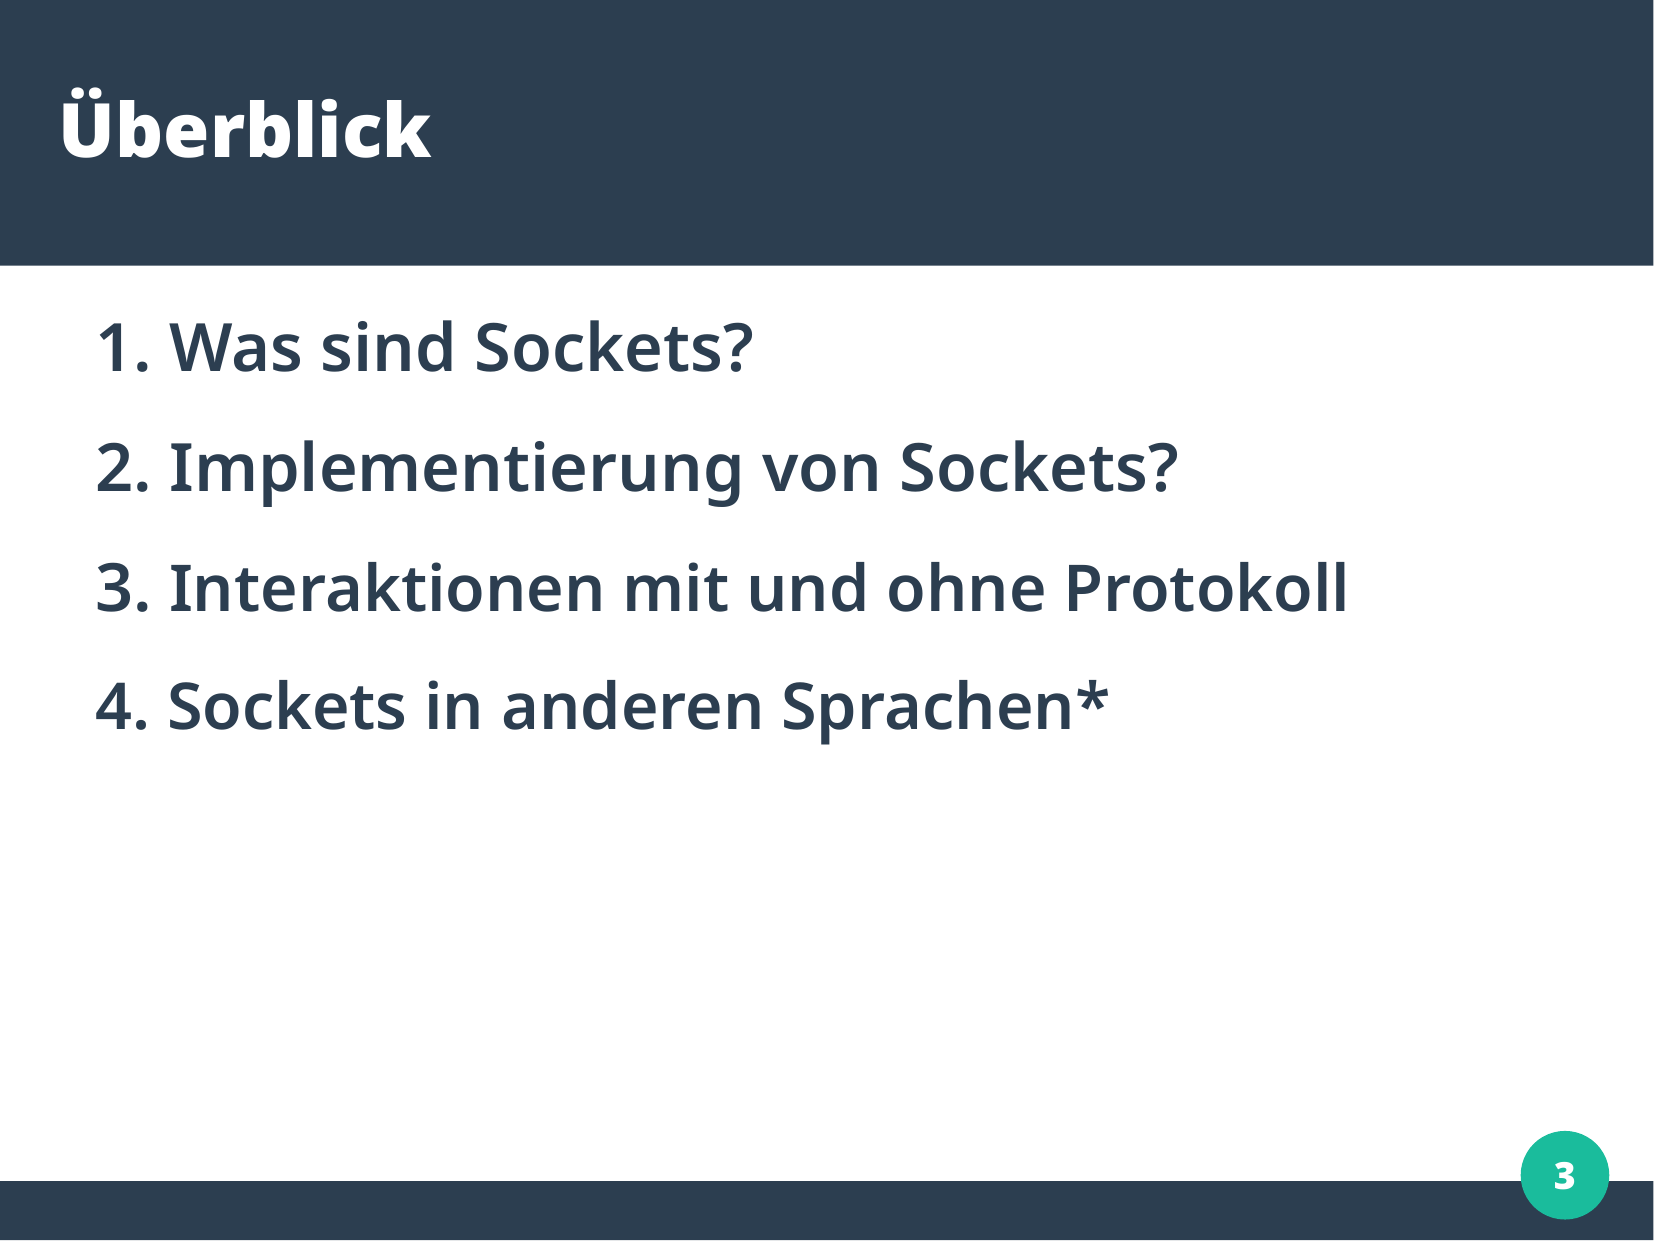

# Überblick
1. Was sind Sockets?
2. Implementierung von Sockets?
3. Interaktionen mit und ohne Protokoll
4. Sockets in anderen Sprachen*
3